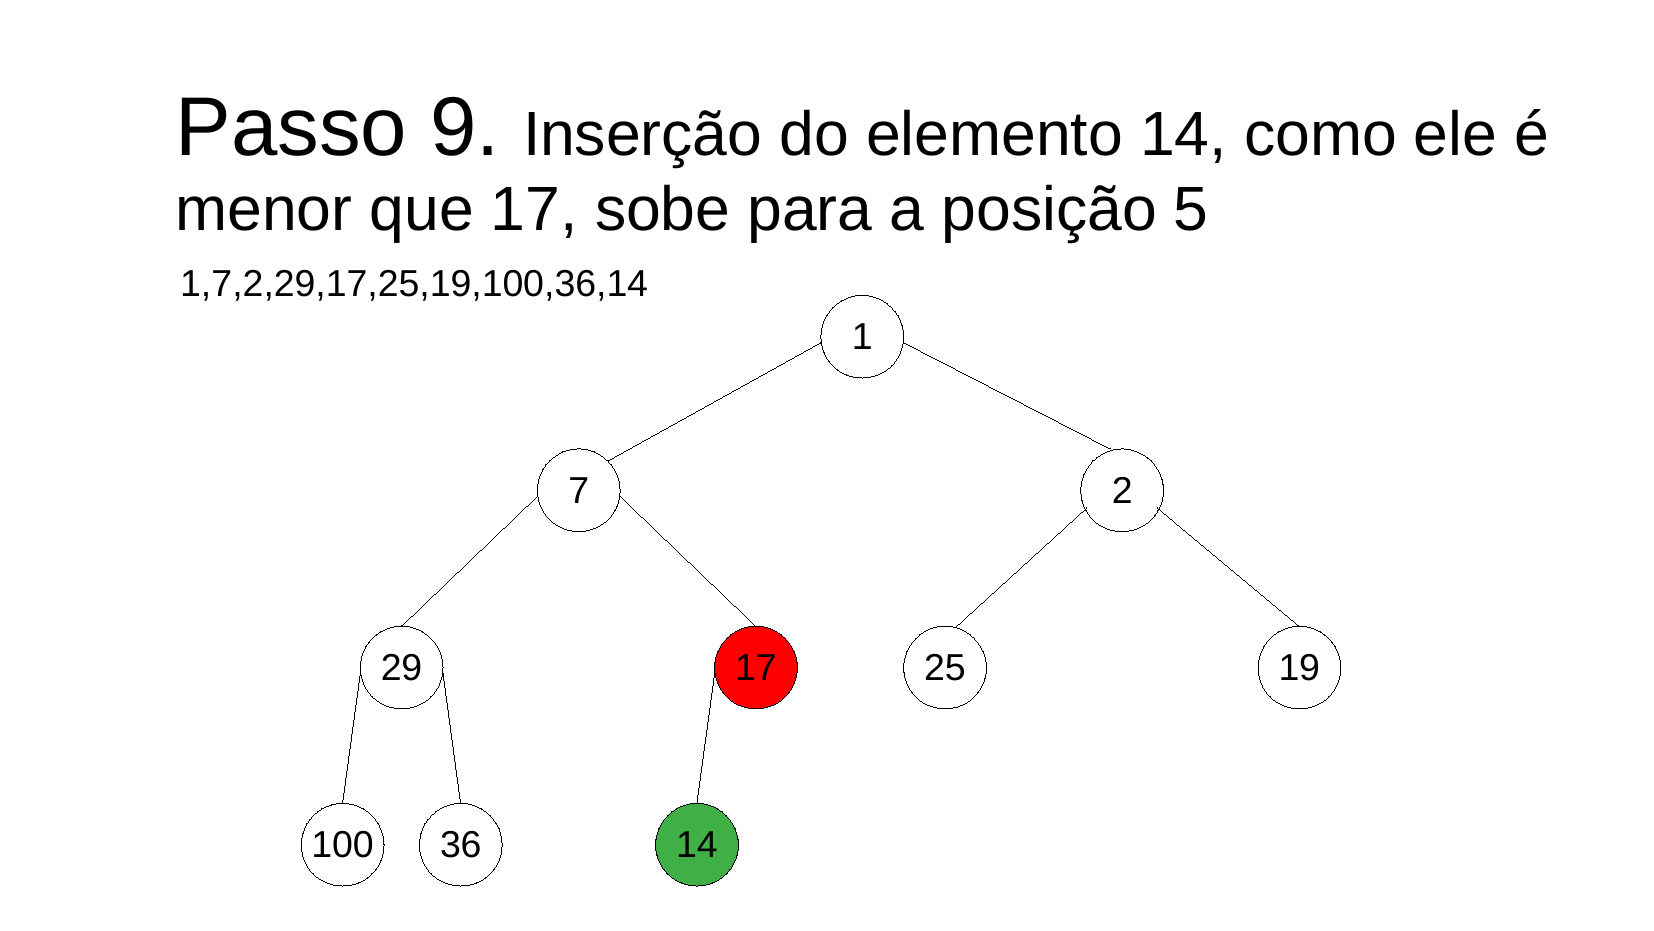

Passo 9. Inserção do elemento 14, como ele é menor que 17, sobe para a posição 5
1,7,2,29,17,25,19,100,36,14
1
7
2
29
17
25
19
100
36
14